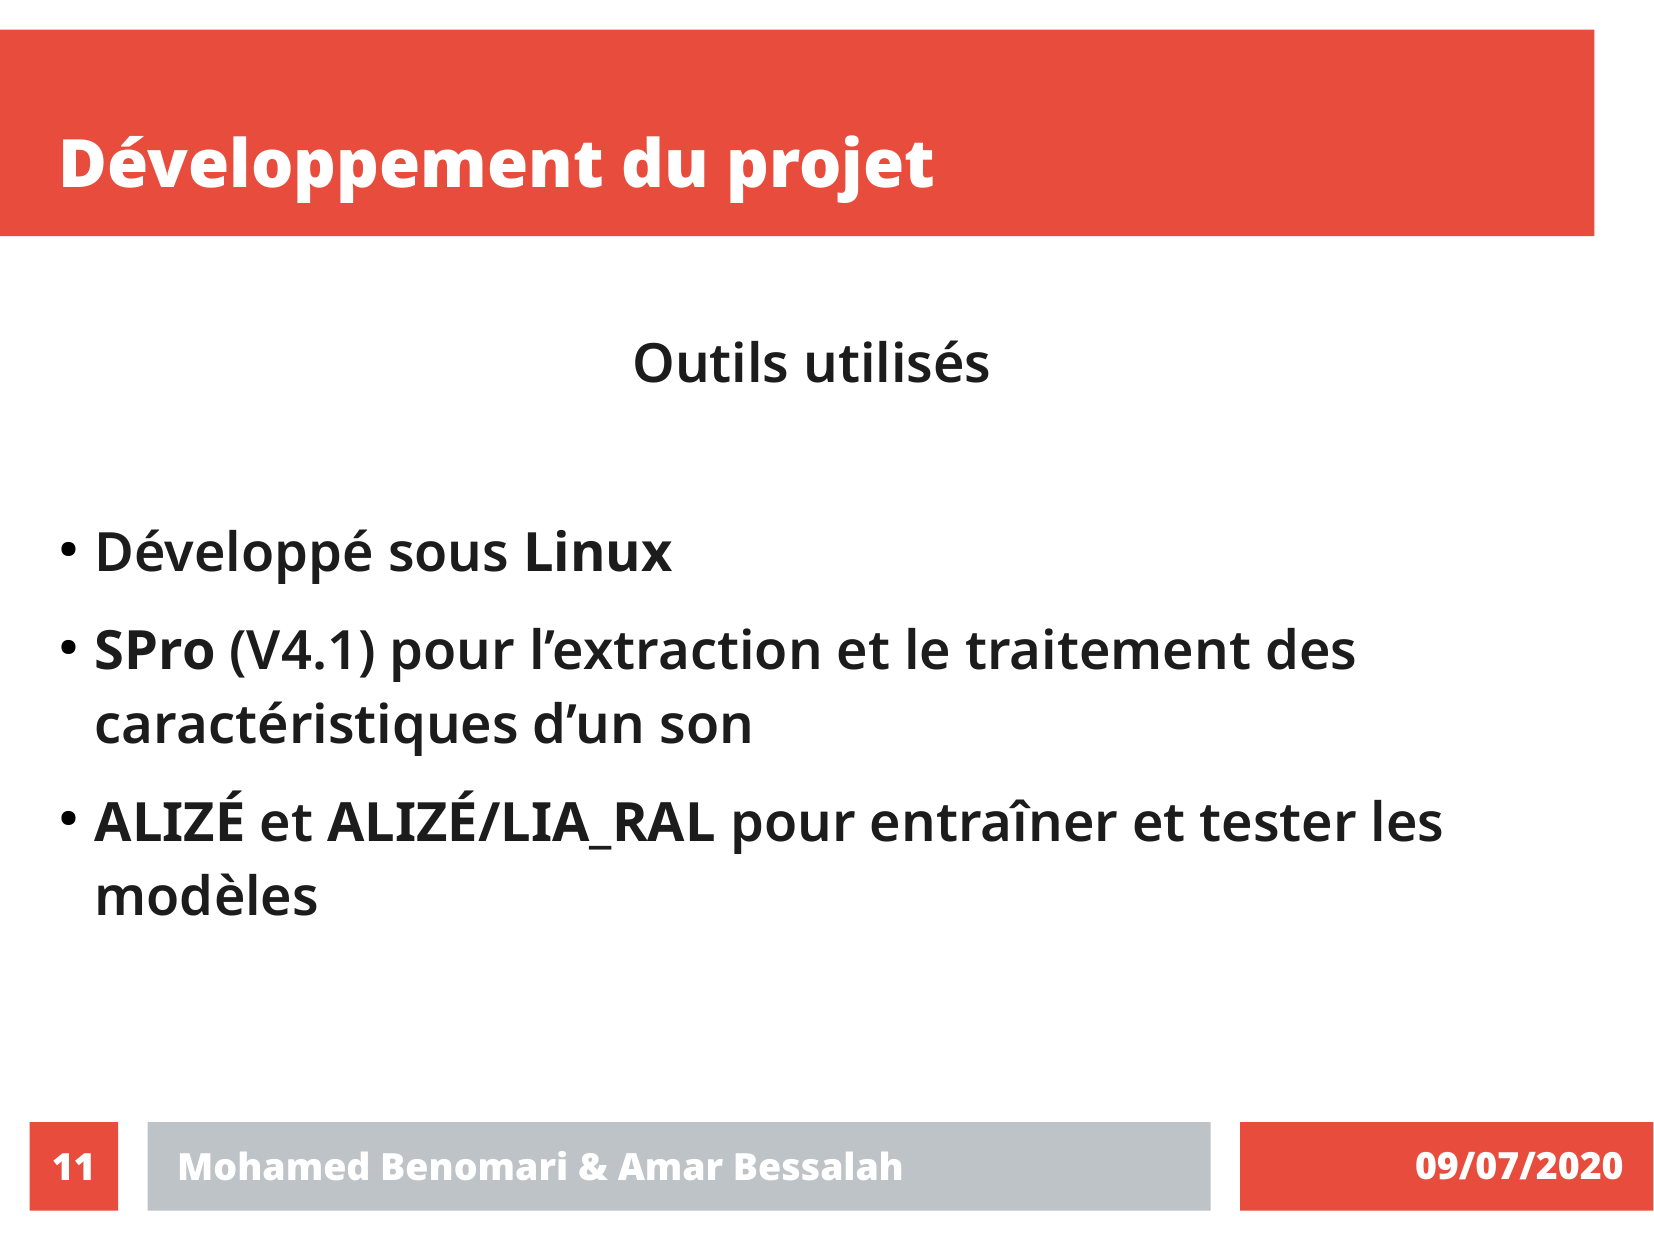

# Développement du projet
Outils utilisés
Développé sous Linux
SPro (V4.1) pour l’extraction et le traitement des caractéristiques d’un son
ALIZÉ et ALIZÉ/LIA_RAL pour entraîner et tester les modèles
11
Mohamed Benomari & Amar Bessalah
09/07/2020